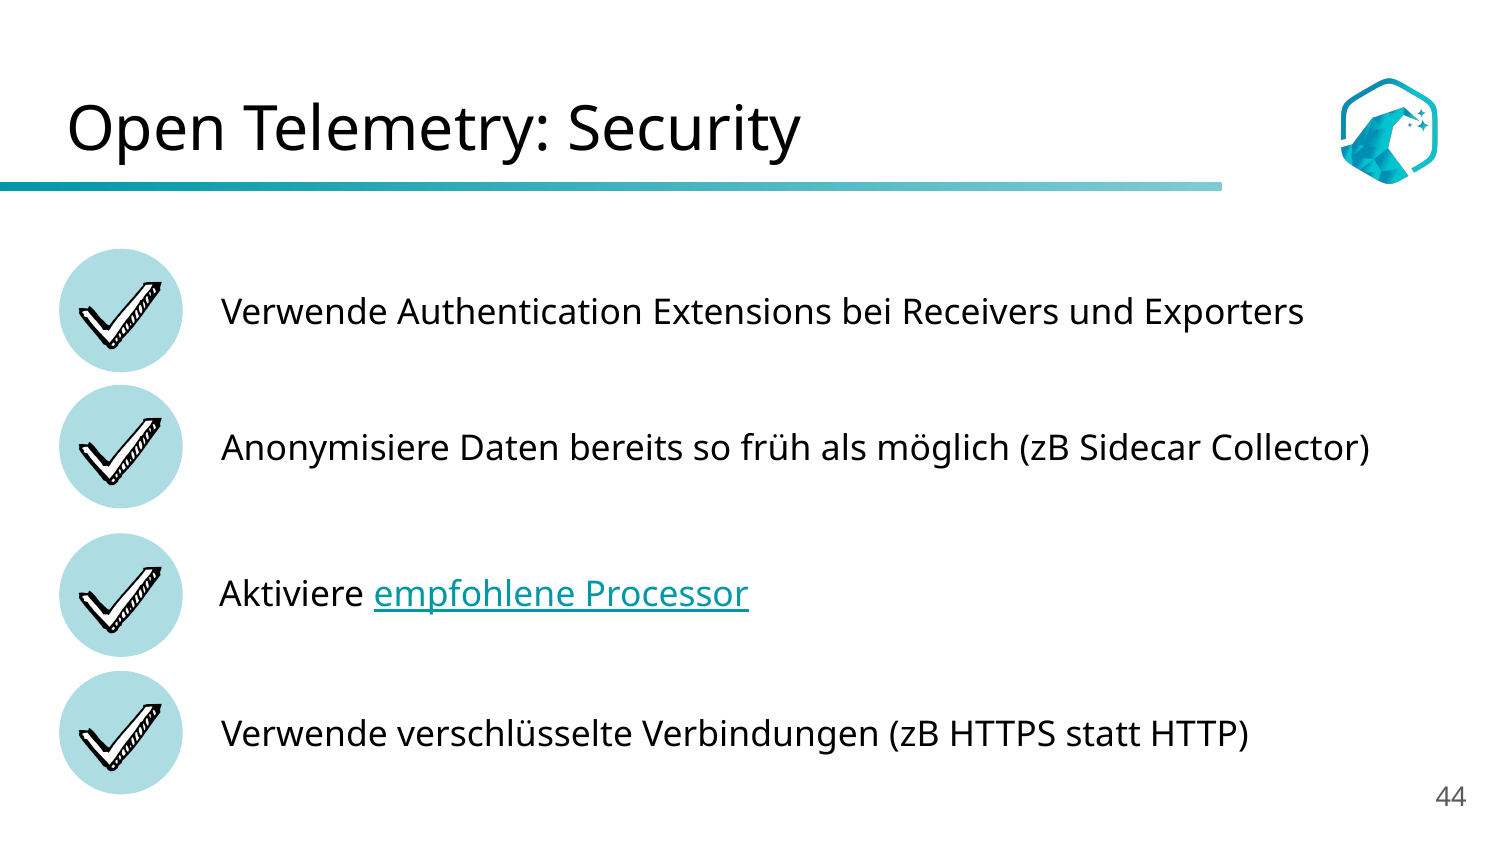

# Open Telemetry: Security
Verwende Authentication Extensions bei Receivers und Exporters
Anonymisiere Daten bereits so früh als möglich (zB Sidecar Collector)
Aktiviere empfohlene Processor
Verwende verschlüsselte Verbindungen (zB HTTPS statt HTTP)